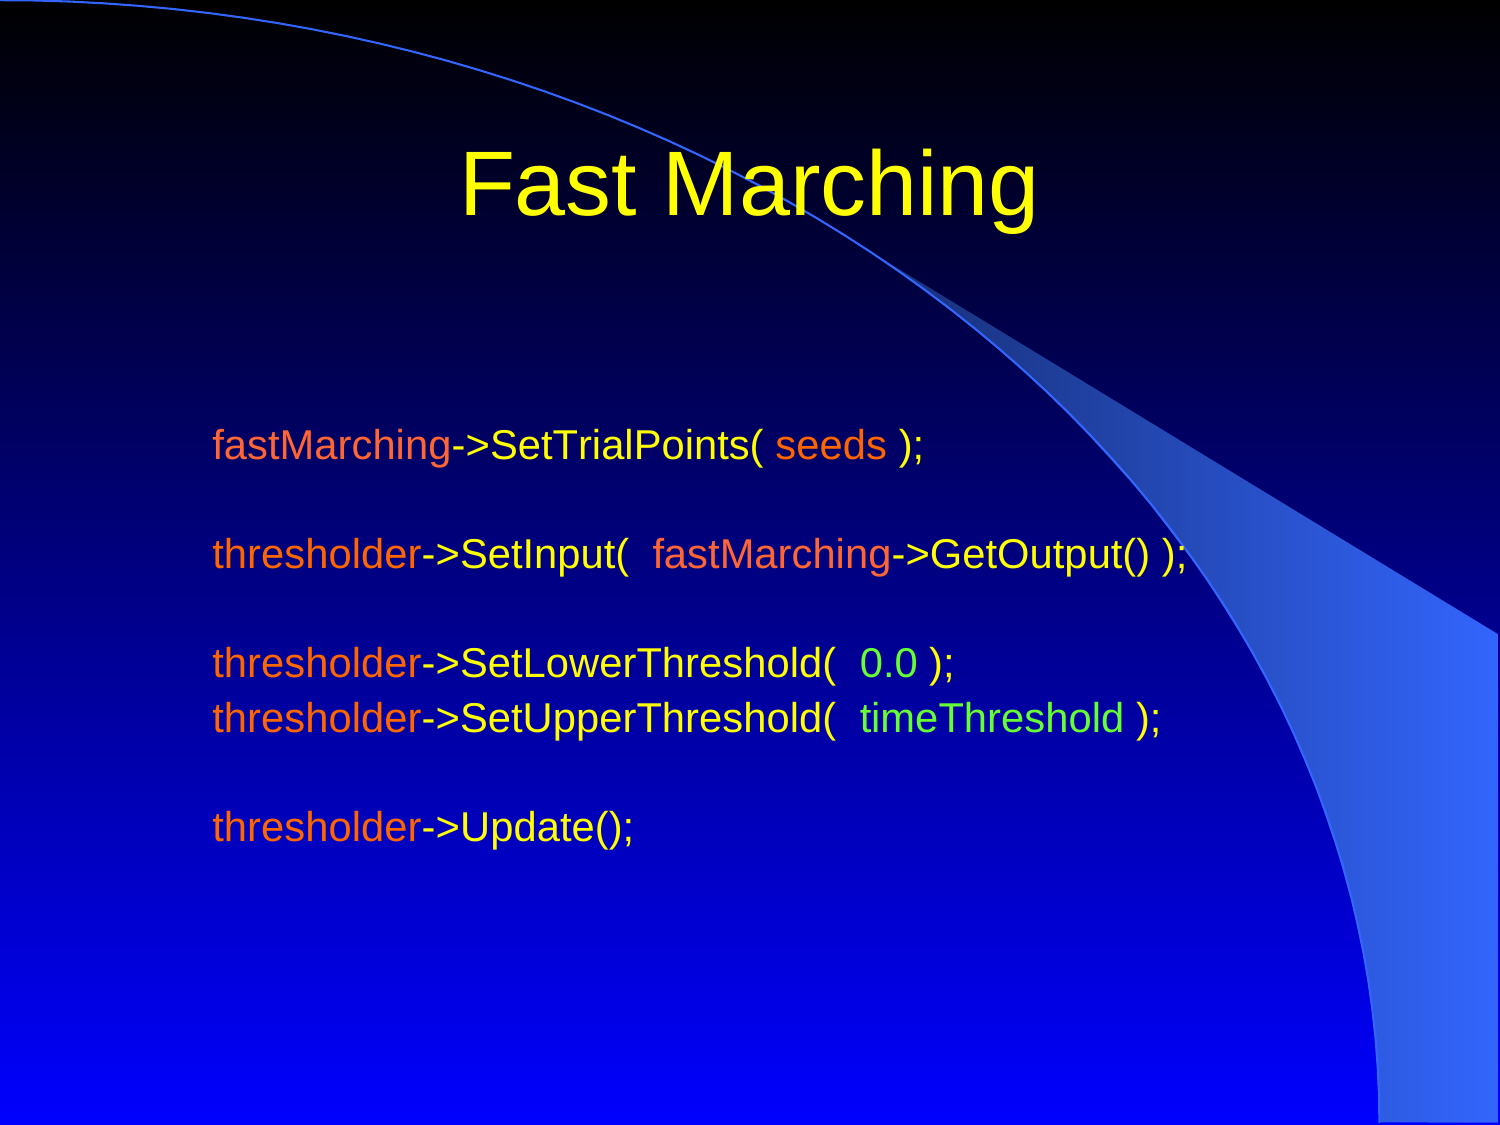

# Fast Marching
fastMarching->SetTrialPoints( seeds );
thresholder->SetInput( fastMarching->GetOutput() );
thresholder->SetLowerThreshold( 0.0 );
thresholder->SetUpperThreshold( timeThreshold );
thresholder->Update();